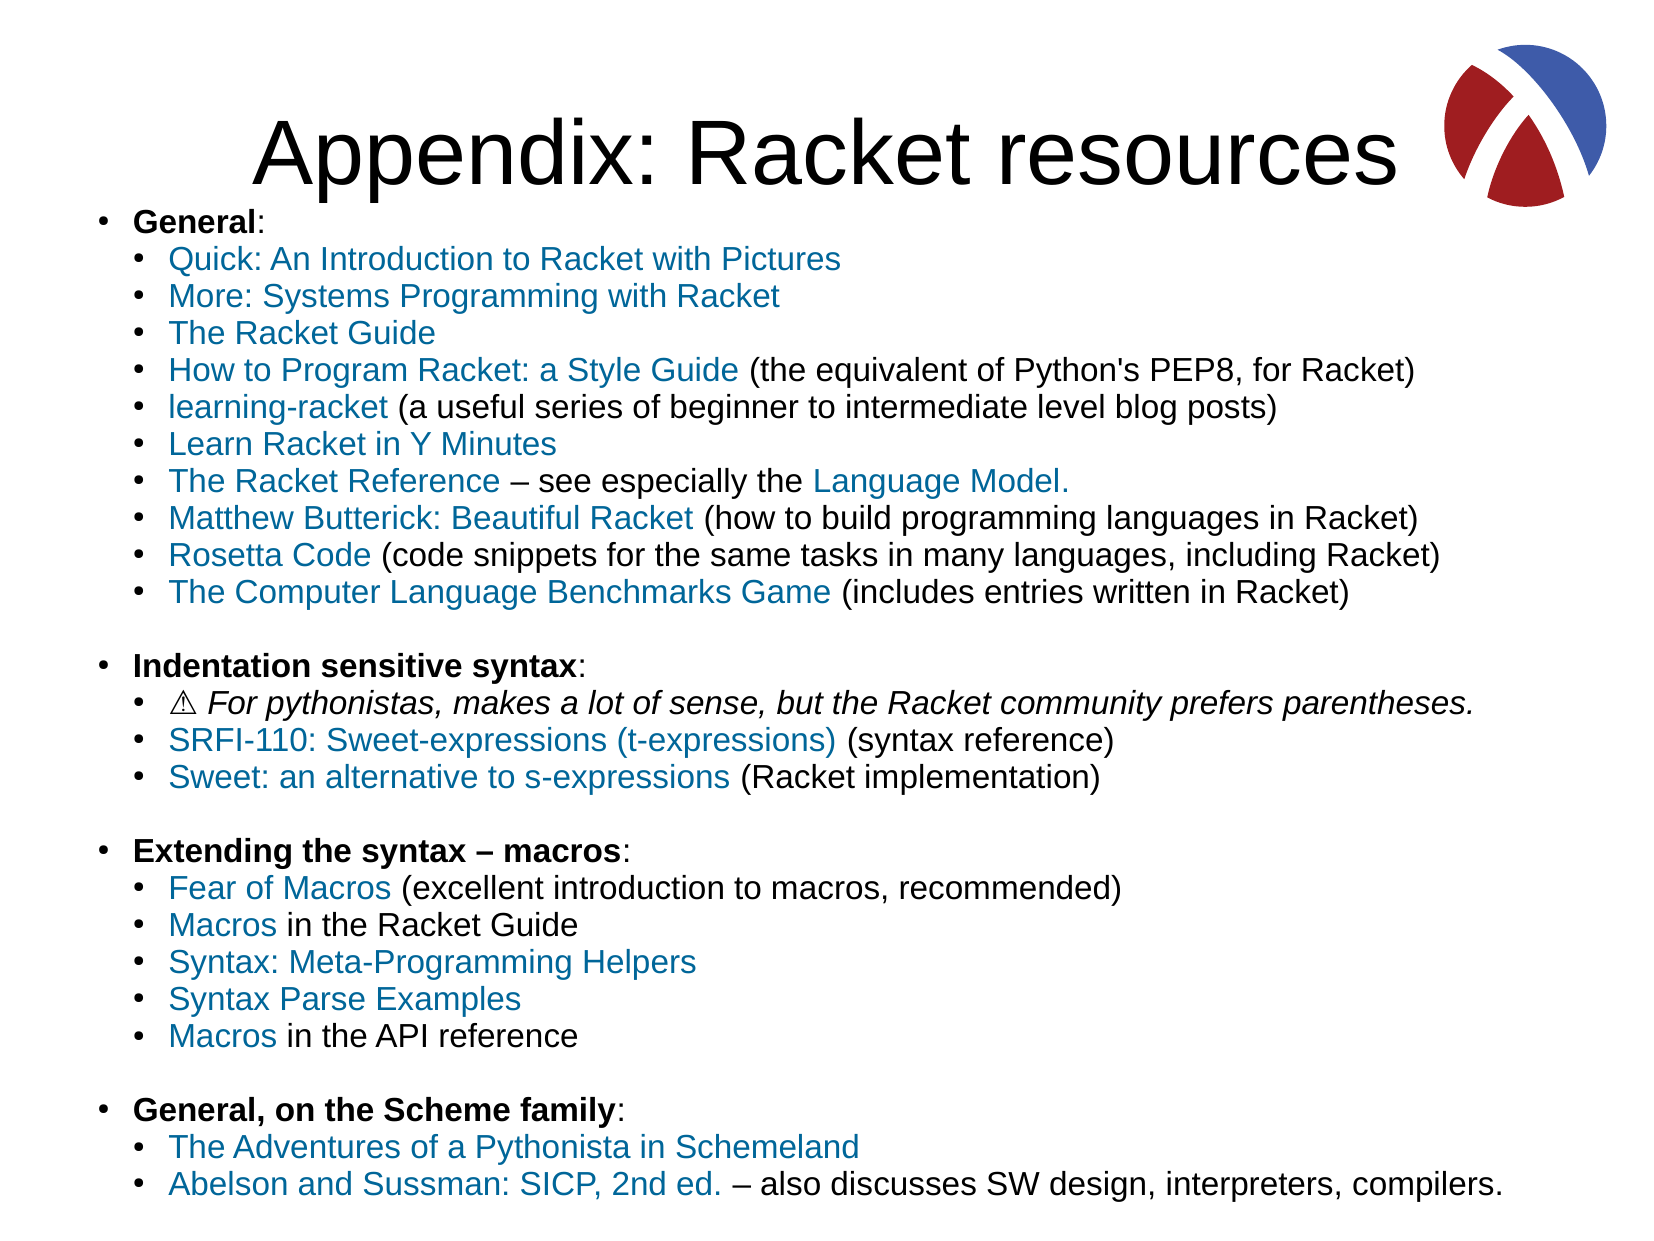

# Appendix: Racket resources
General:
Quick: An Introduction to Racket with Pictures
More: Systems Programming with Racket
The Racket Guide
How to Program Racket: a Style Guide (the equivalent of Python's PEP8, for Racket)
learning-racket (a useful series of beginner to intermediate level blog posts)
Learn Racket in Y Minutes
The Racket Reference – see especially the Language Model.
Matthew Butterick: Beautiful Racket (how to build programming languages in Racket)
Rosetta Code (code snippets for the same tasks in many languages, including Racket)
The Computer Language Benchmarks Game (includes entries written in Racket)
Indentation sensitive syntax:
⚠ For pythonistas, makes a lot of sense, but the Racket community prefers parentheses.
SRFI-110: Sweet-expressions (t-expressions) (syntax reference)
Sweet: an alternative to s-expressions (Racket implementation)
Extending the syntax – macros:
Fear of Macros (excellent introduction to macros, recommended)
Macros in the Racket Guide
Syntax: Meta-Programming Helpers
Syntax Parse Examples
Macros in the API reference
General, on the Scheme family:
The Adventures of a Pythonista in Schemeland
Abelson and Sussman: SICP, 2nd ed. – also discusses SW design, interpreters, compilers.